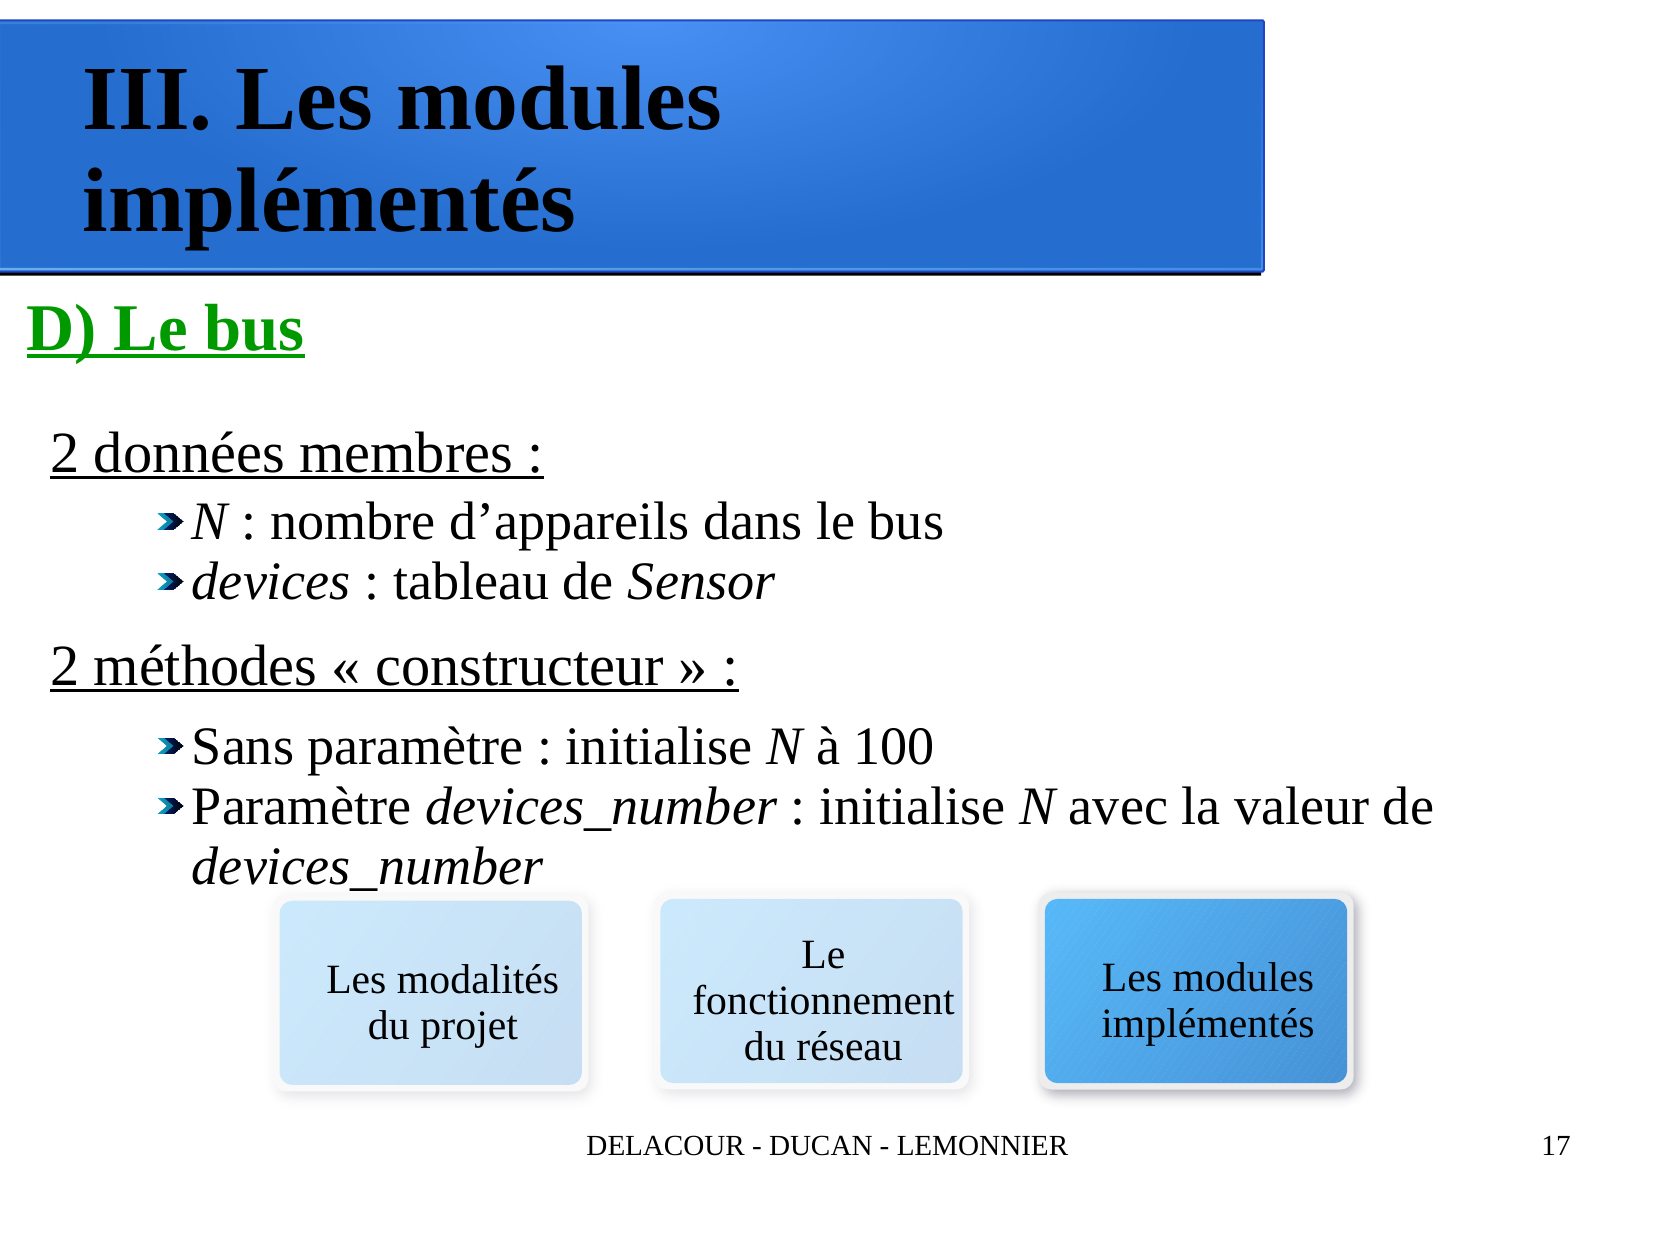

# III. Les modules implémentés
D) Le bus
2 données membres :
N : nombre d’appareils dans le bus
devices : tableau de Sensor
2 méthodes « constructeur » :
Sans paramètre : initialise N à 100
Paramètre devices_number : initialise N avec la valeur de devices_number
Le
fonctionnement
du réseau
Les modules
implémentés
Les modalités
du projet
DELACOUR - DUCAN - LEMONNIER
17